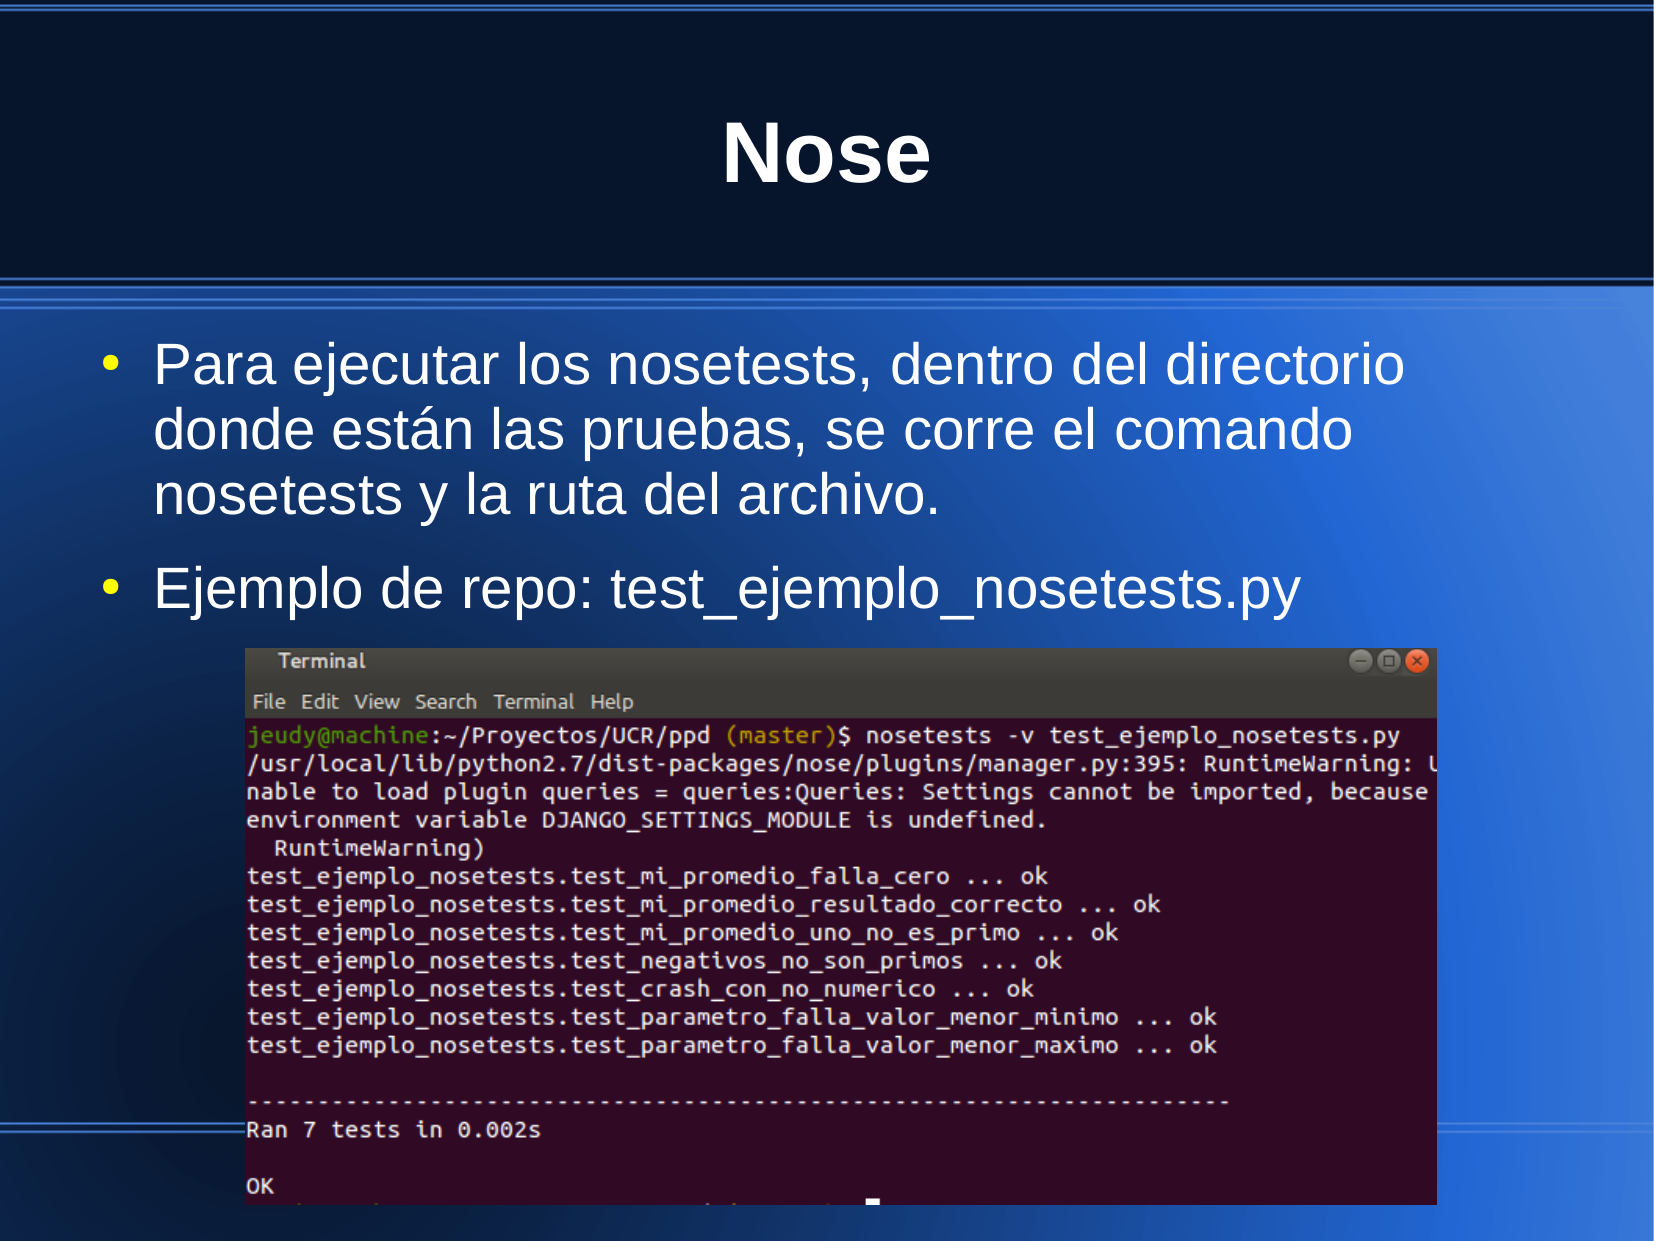

# Nose
Para ejecutar los nosetests, dentro del directorio donde están las pruebas, se corre el comando nosetests y la ruta del archivo.
Ejemplo de repo: test_ejemplo_nosetests.py